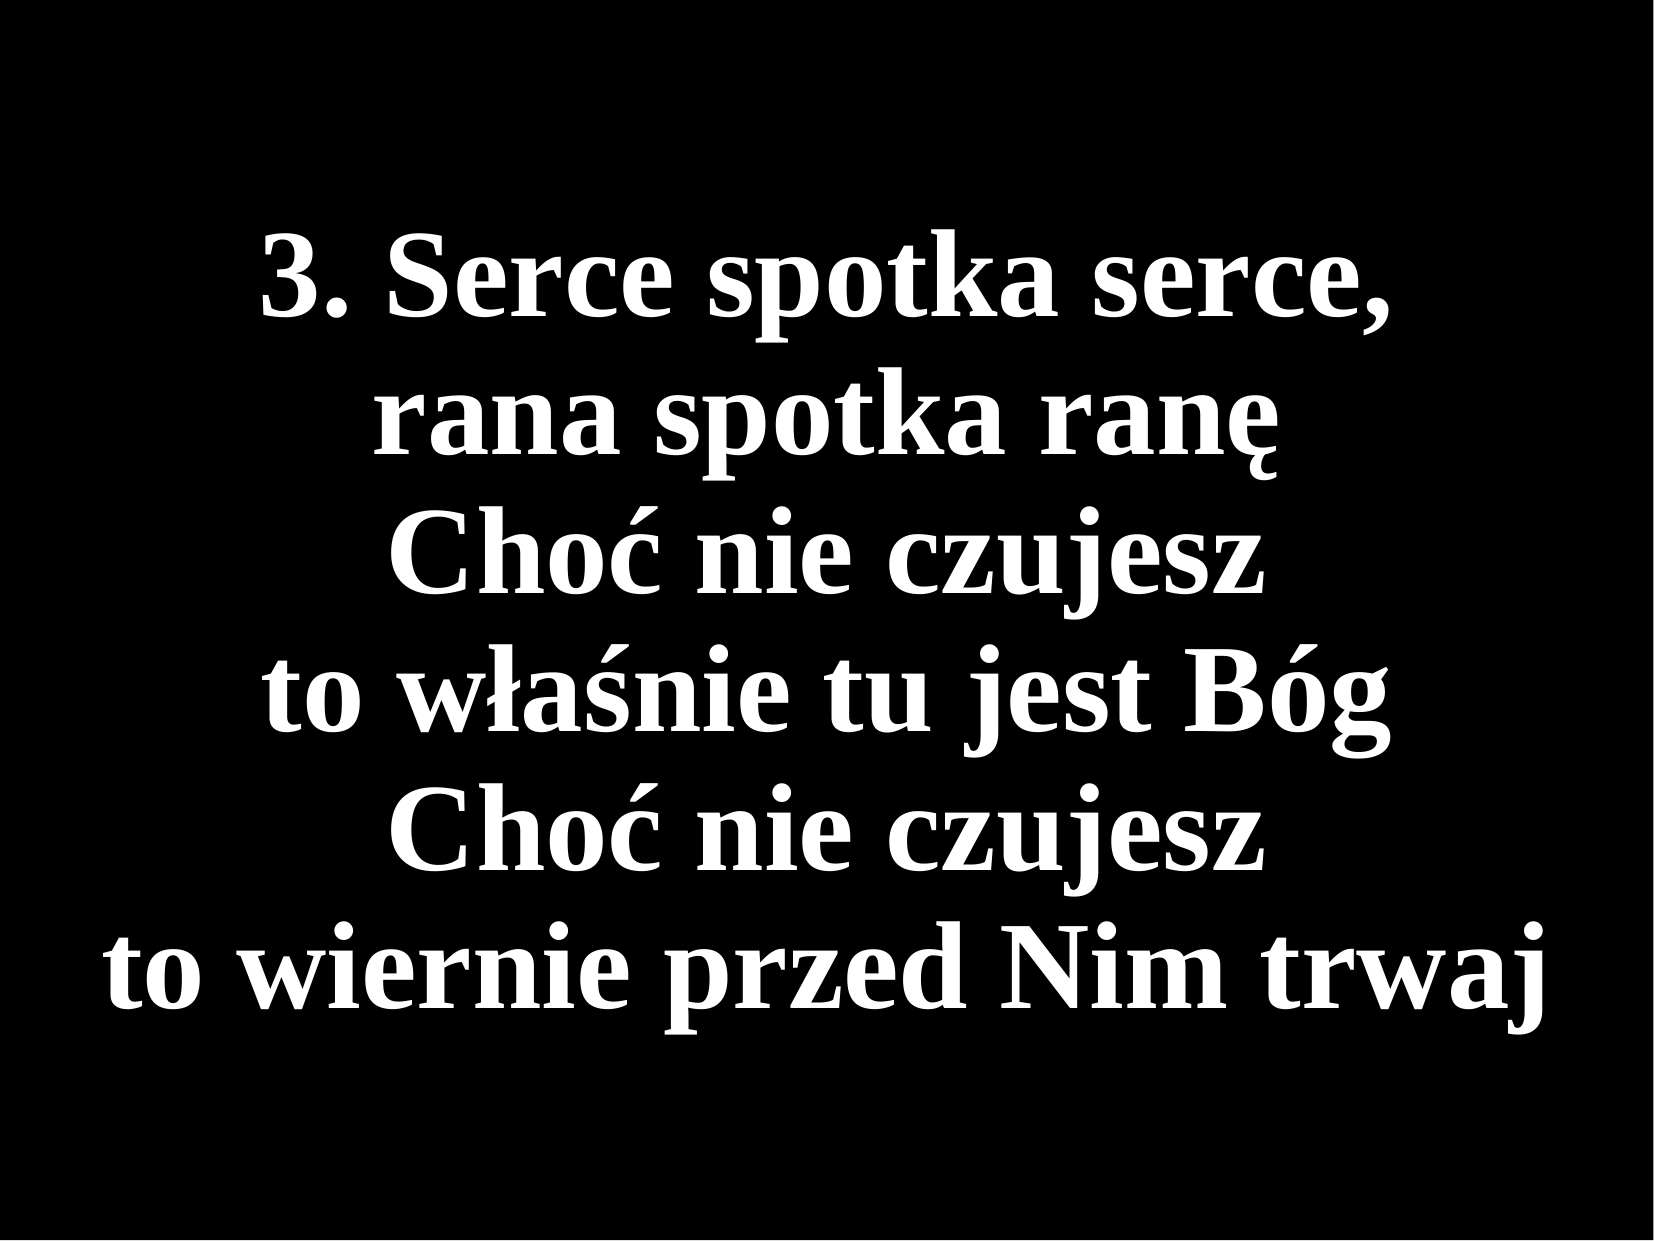

# 3. Serce spotka serce, rana spotka ranę Choć nie czujesz to właśnie tu jest Bóg Choć nie czujesz to wiernie przed Nim trwaj